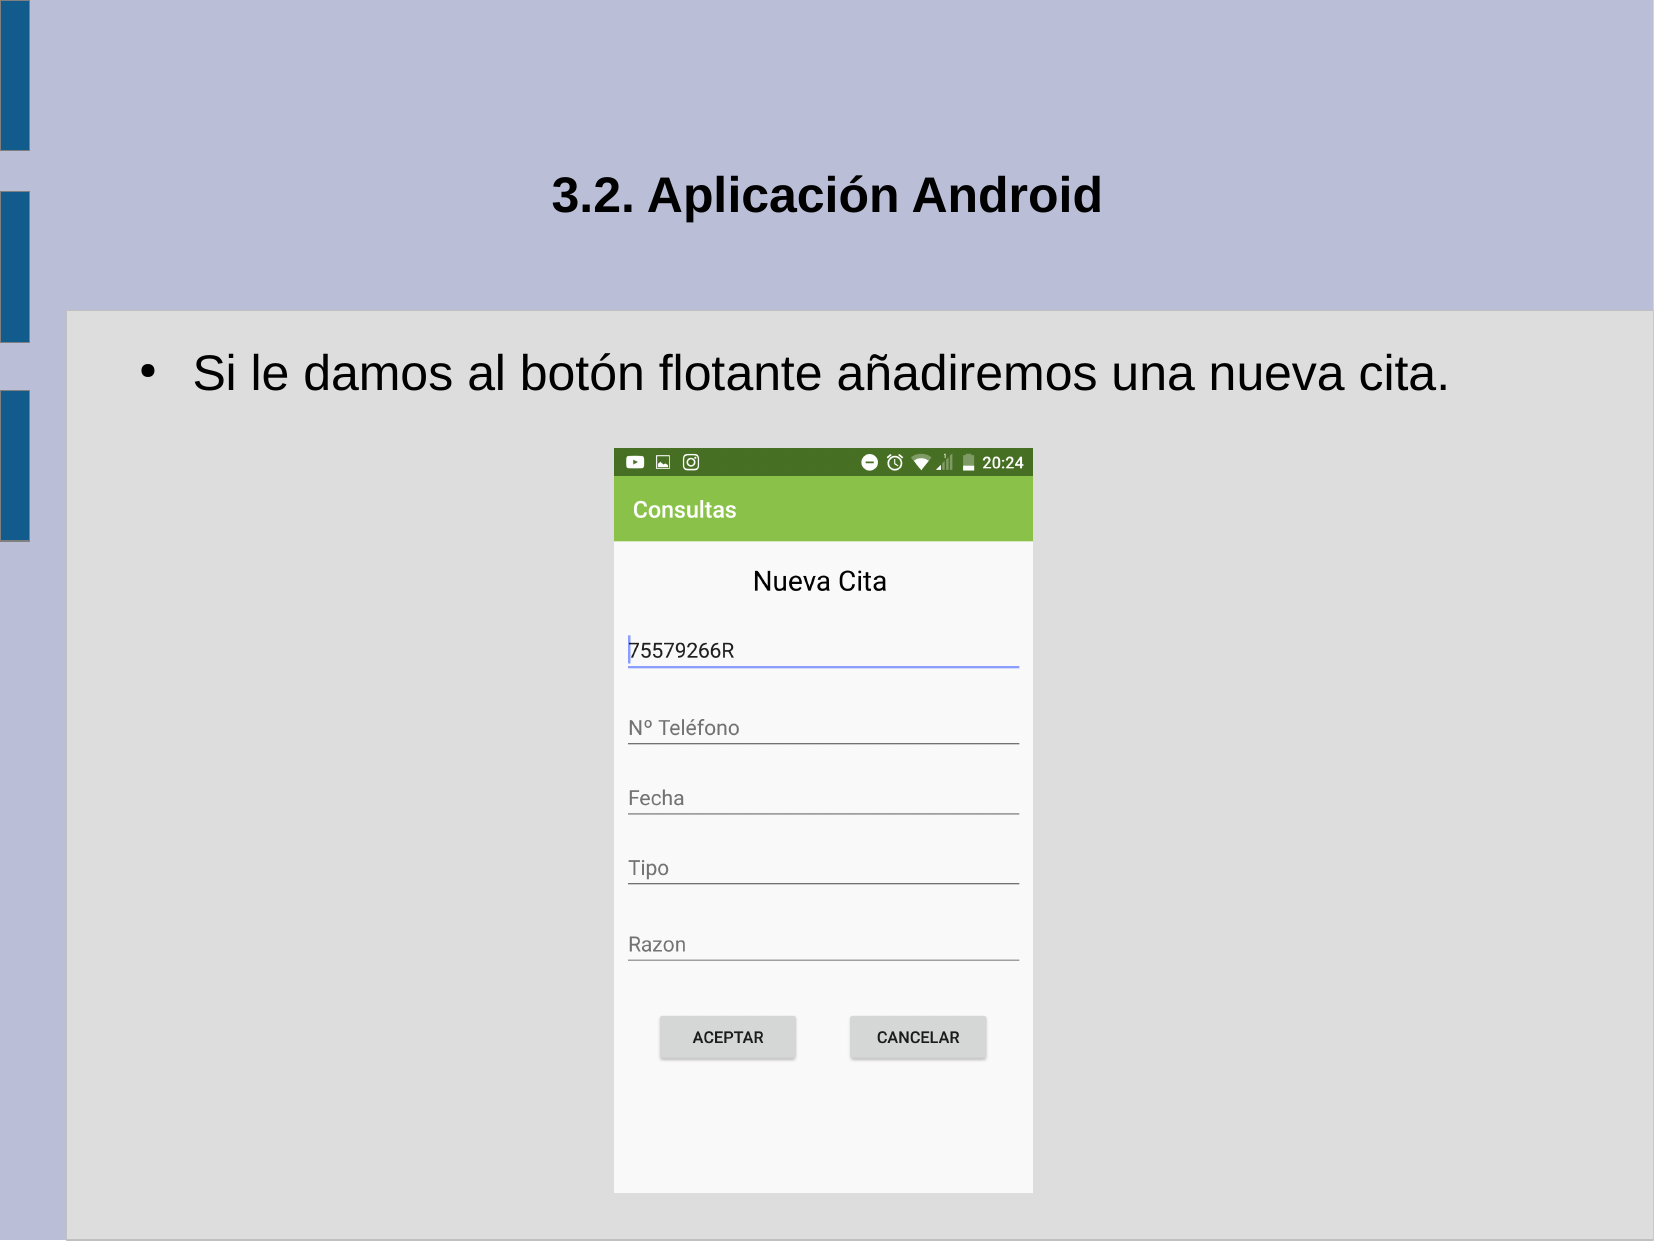

# 3.2. Aplicación Android
Si le damos al botón flotante añadiremos una nueva cita.